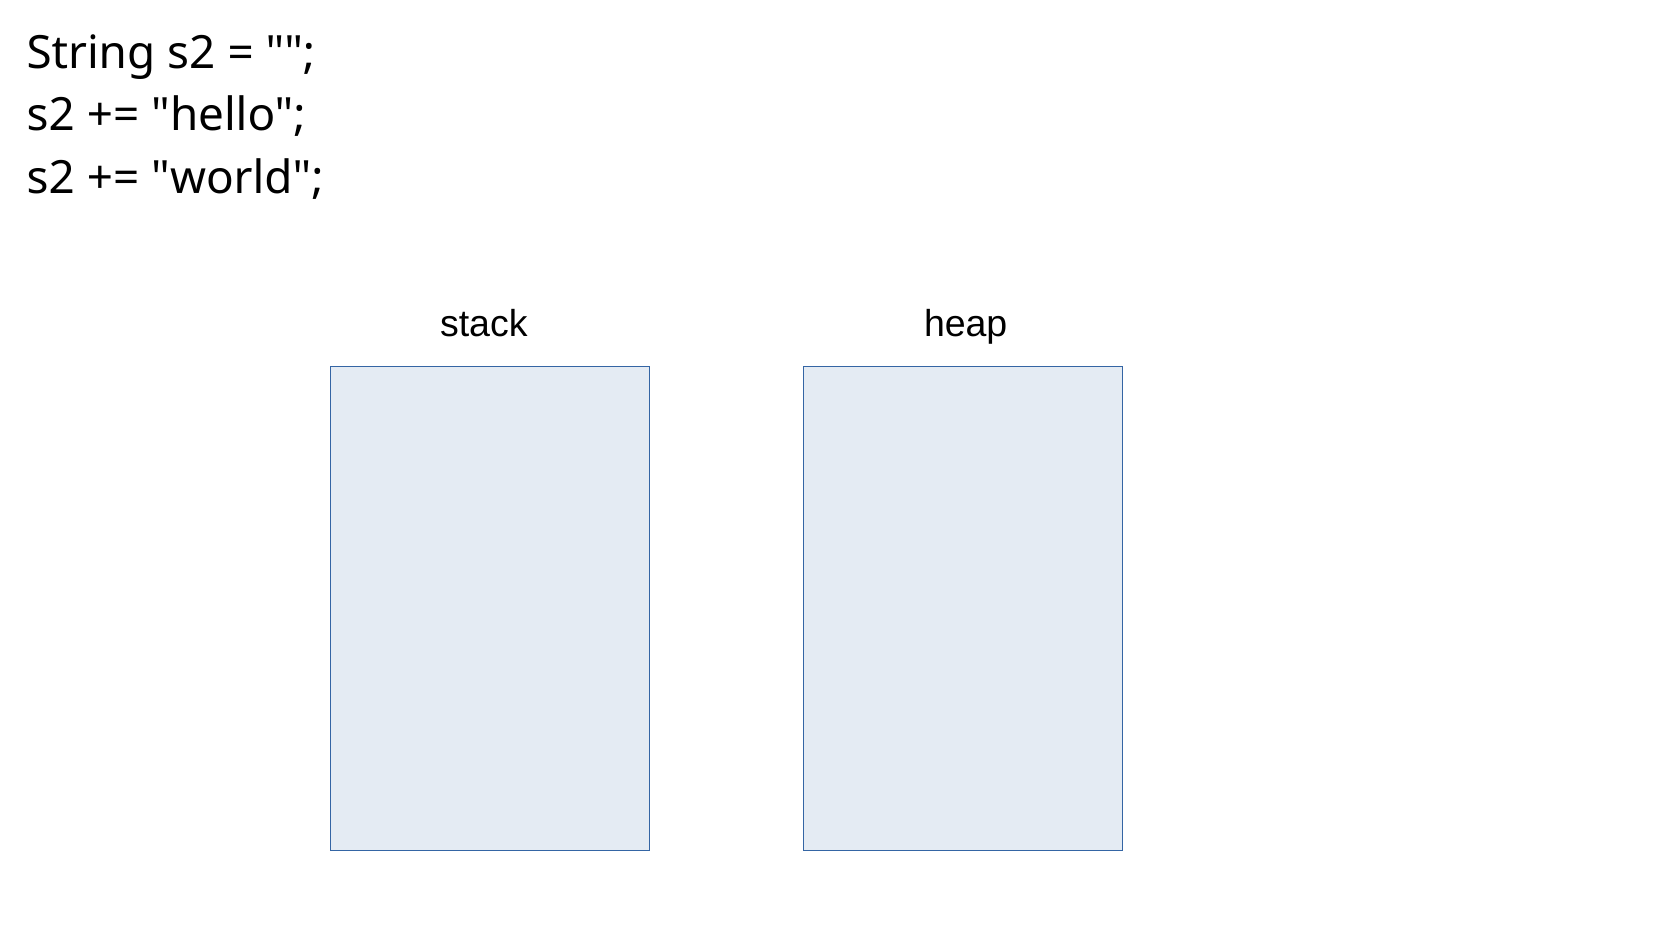

String s2 = "";
s2 += "hello";
s2 += "world";
stack
heap